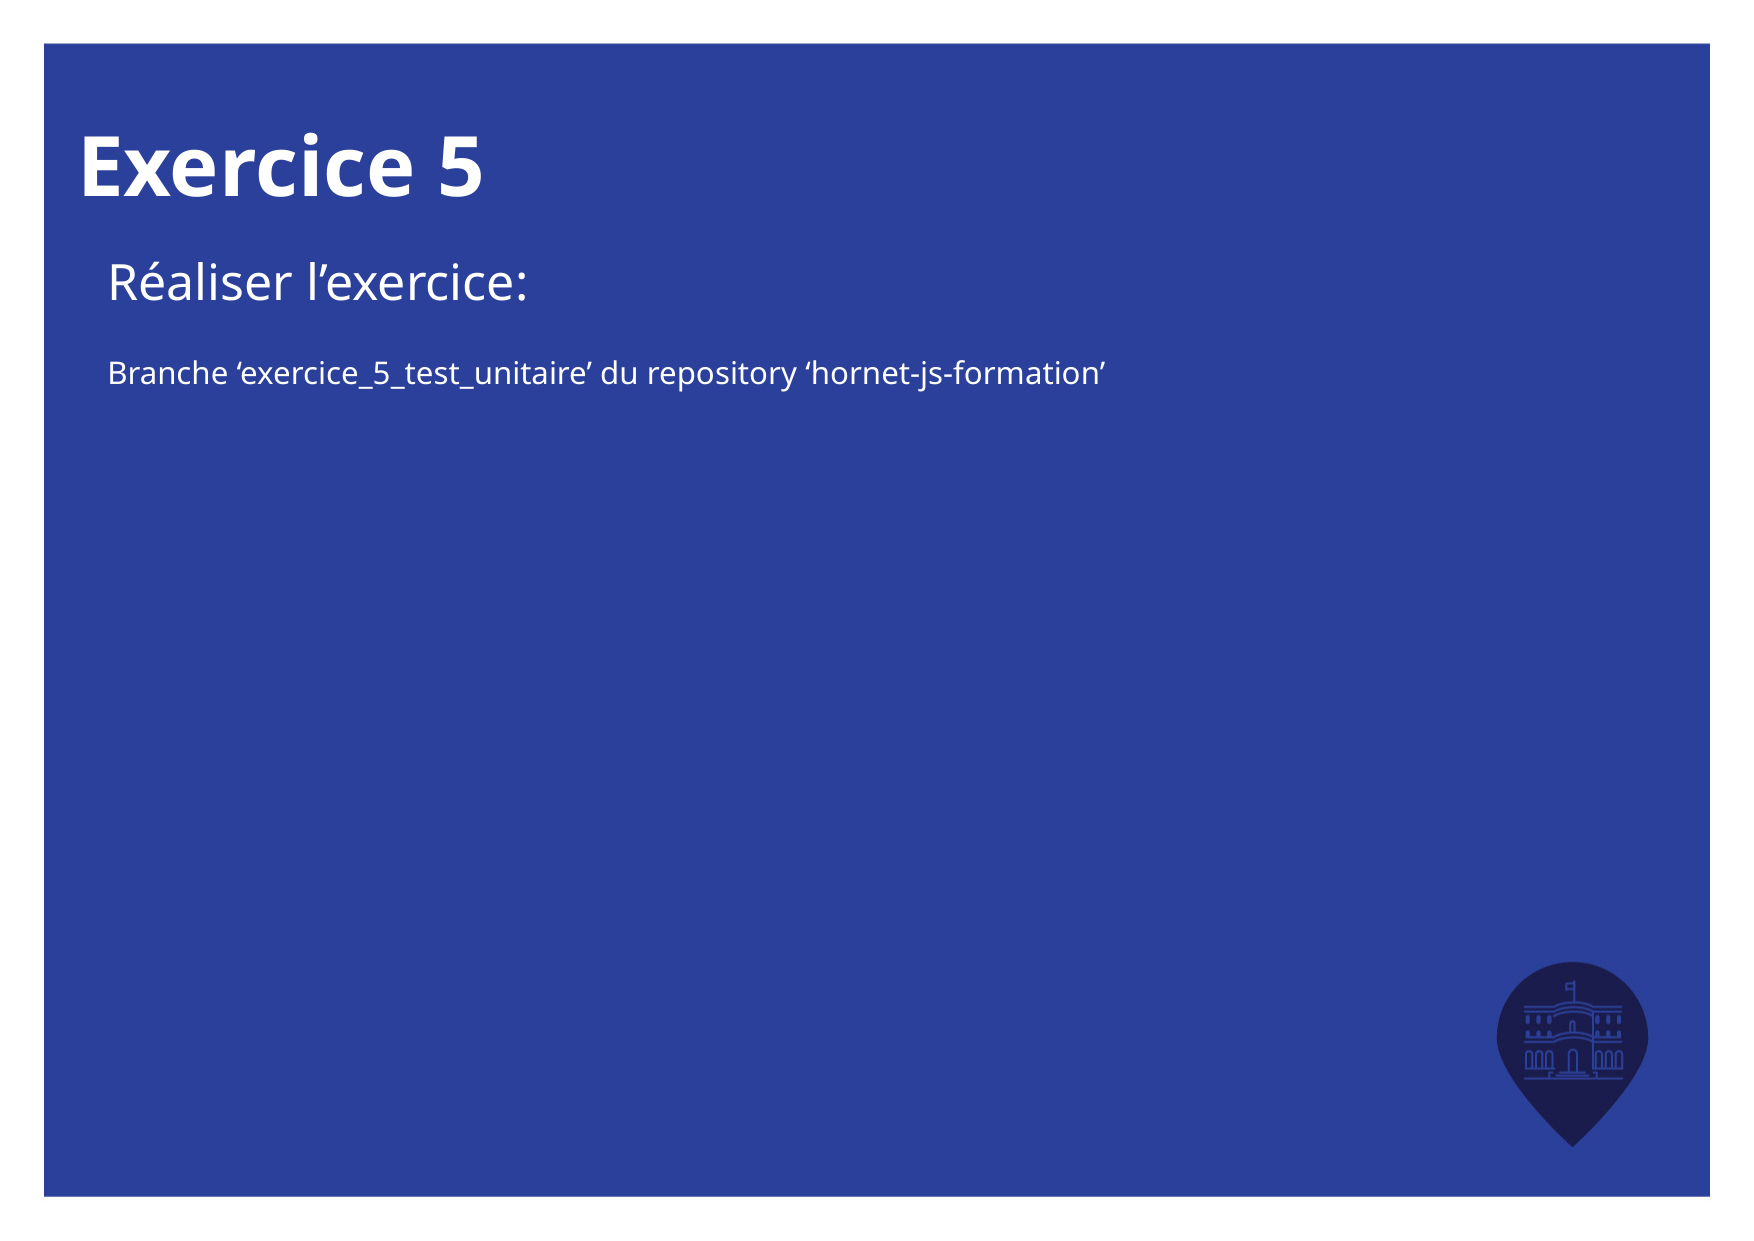

# Exercice 5
Réaliser l’exercice:
Branche ‘exercice_5_test_unitaire’ du repository ‘hornet-js-formation’